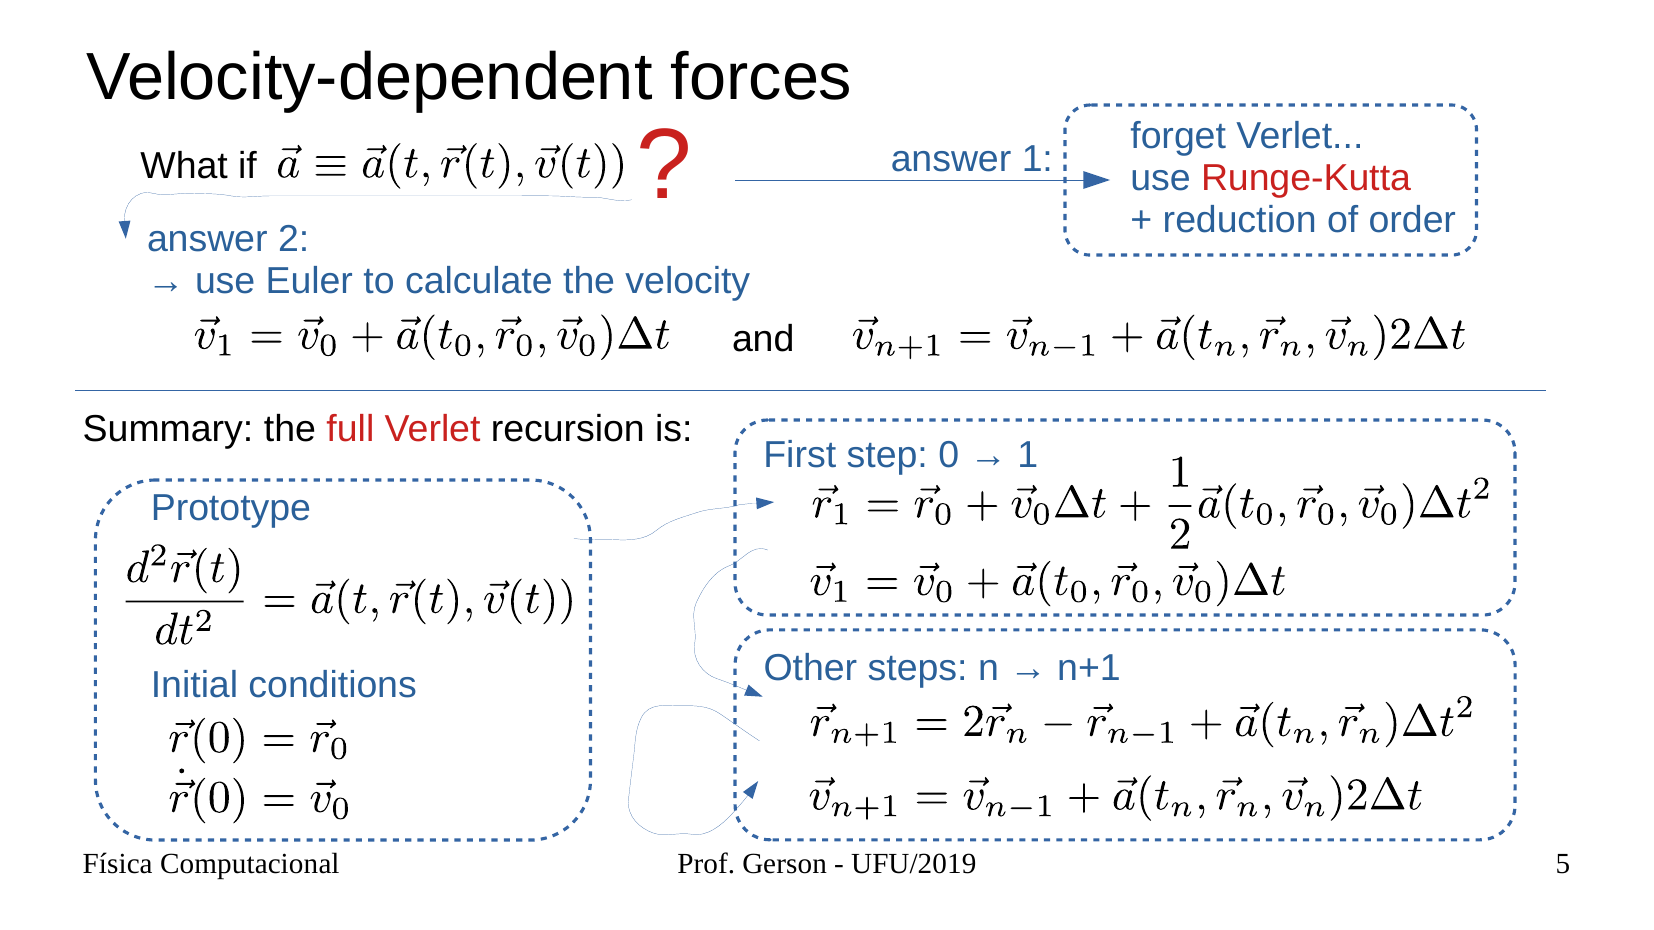

Velocity-dependent forces
?
forget Verlet...
use Runge-Kutta
+ reduction of order
answer 1:
What if
answer 2:
→ use Euler to calculate the velocity
and
Summary: the full Verlet recursion is:
First step: 0 → 1
Prototype
Initial conditions
Other steps: n → n+1
Física Computacional
Prof. Gerson - UFU/2019
5